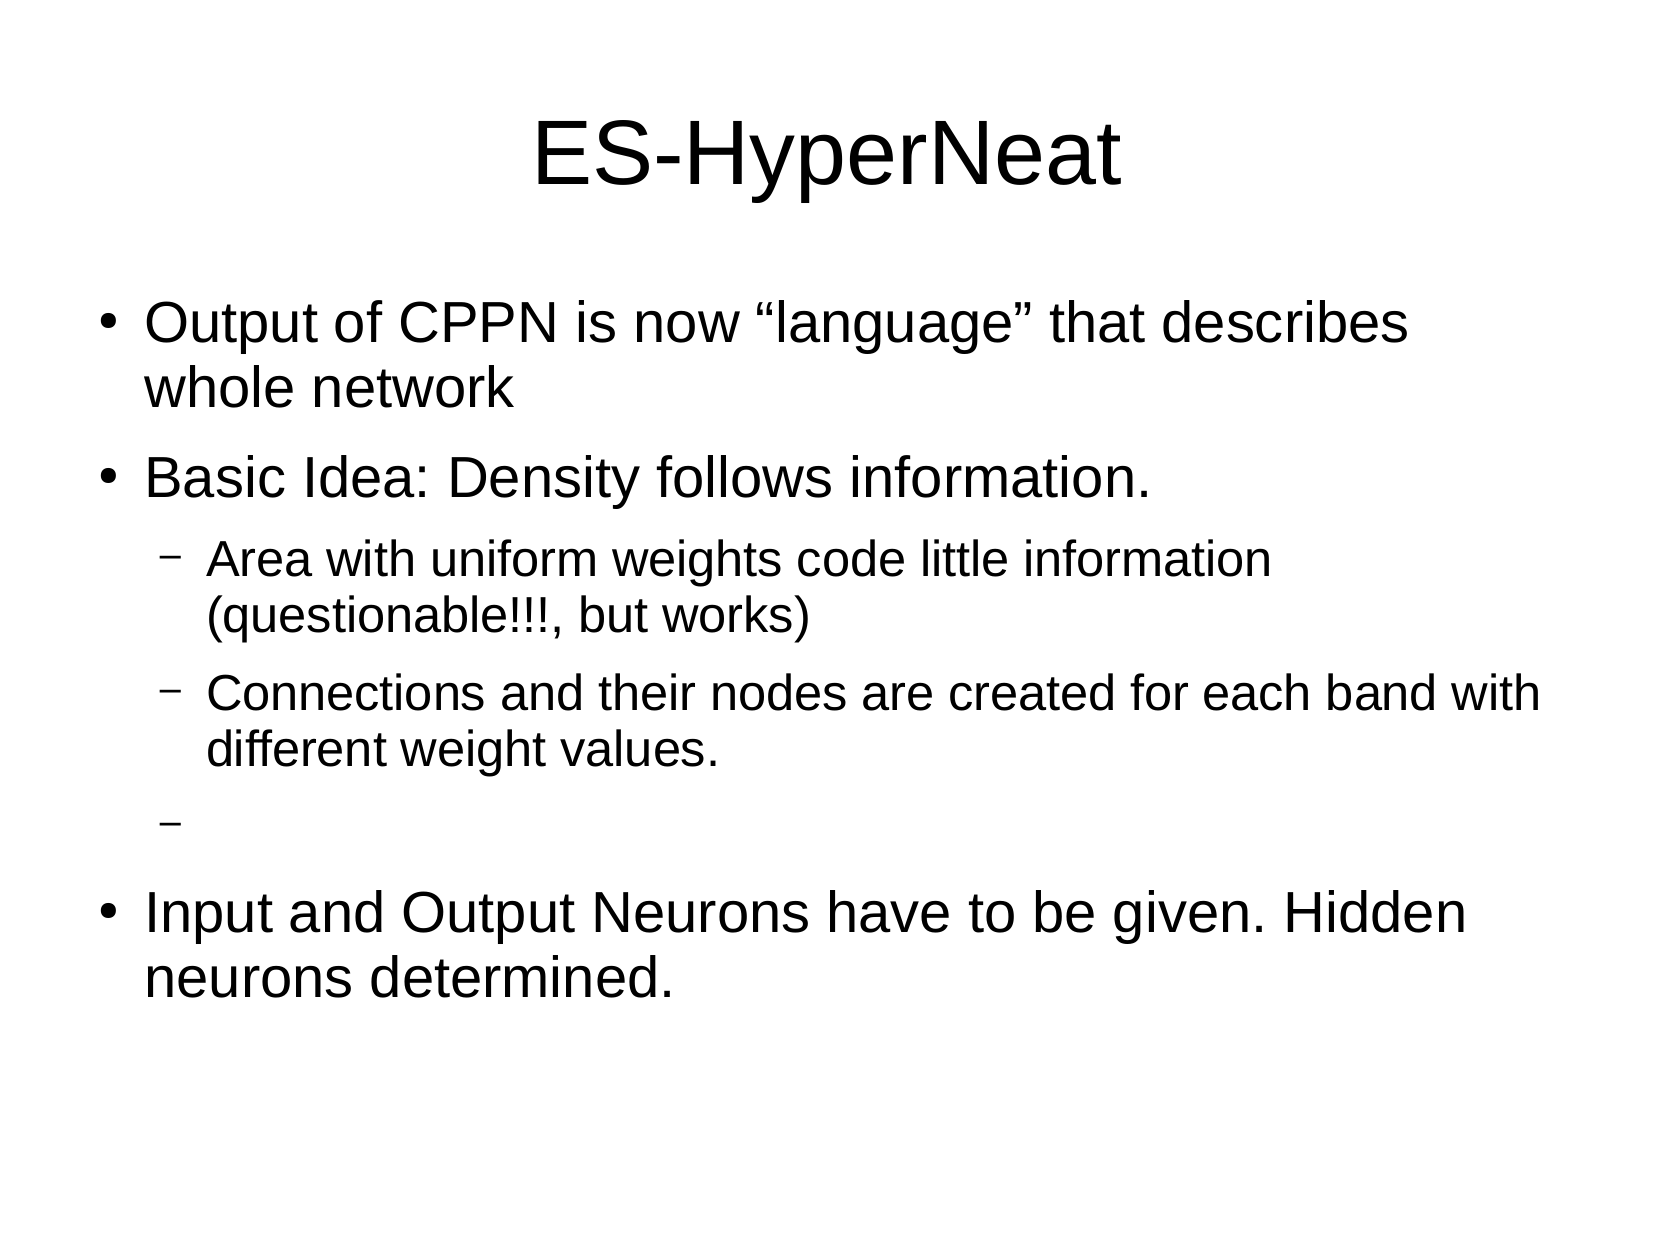

# ES-HyperNeat
Output of CPPN is now “language” that describes whole network
Basic Idea: Density follows information.
Area with uniform weights code little information (questionable!!!, but works)
Connections and their nodes are created for each band with different weight values.
Input and Output Neurons have to be given. Hidden neurons determined.